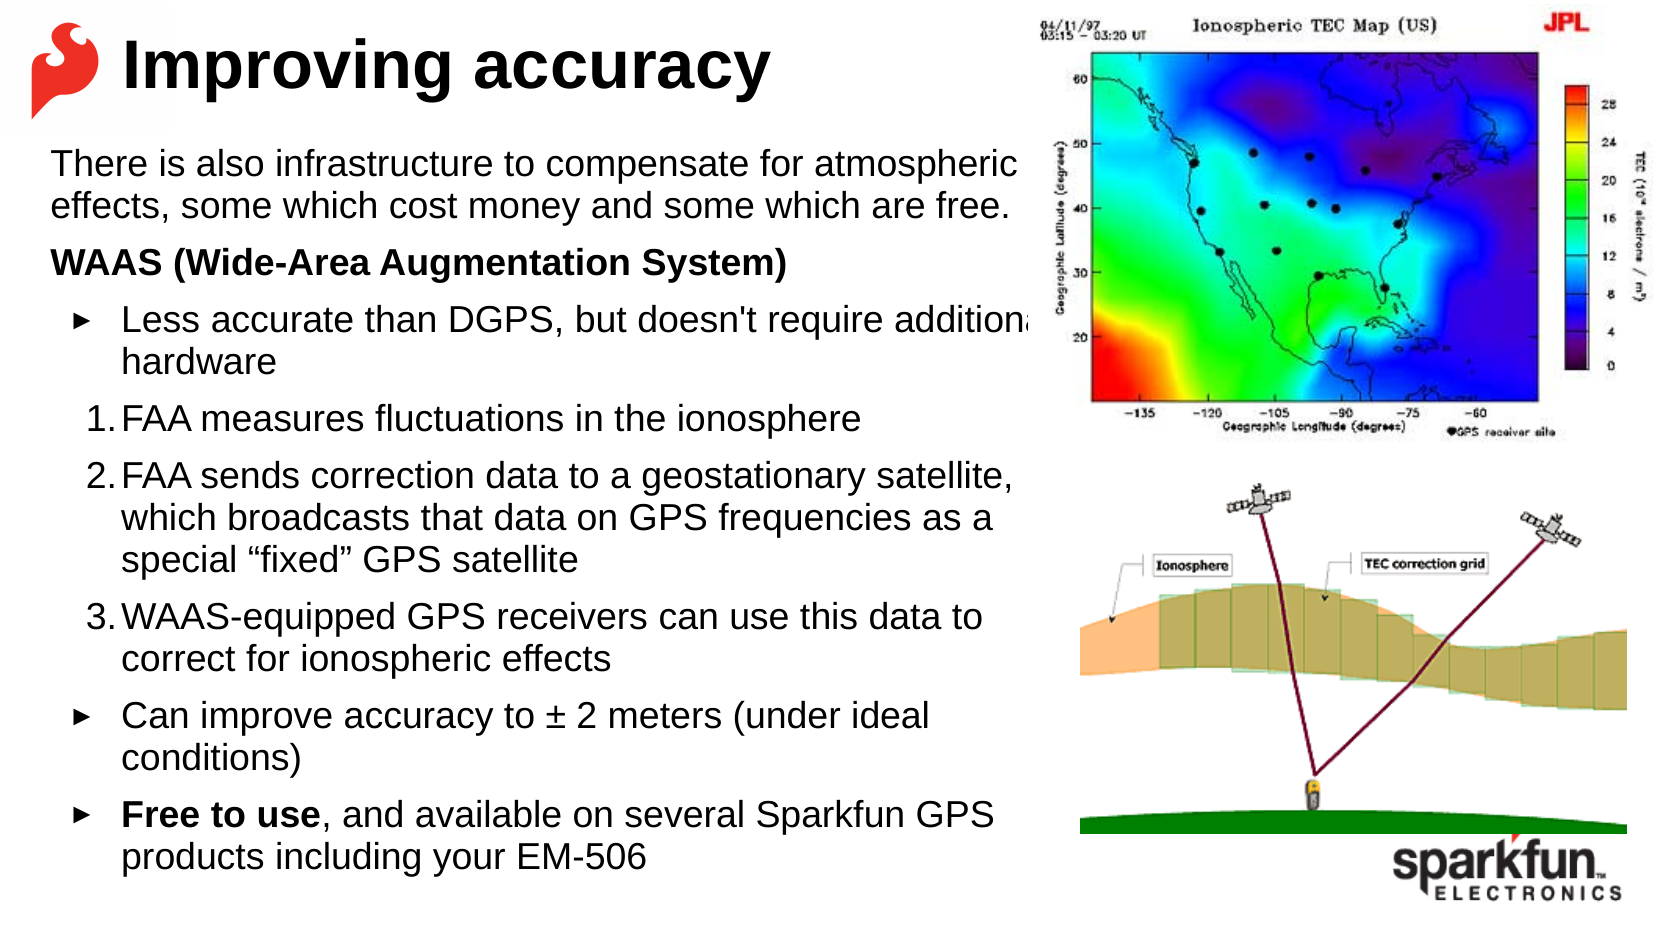

# Improving accuracy
There is also infrastructure to compensate for atmospheric effects, some which cost money and some which are free.
WAAS (Wide-Area Augmentation System)
Less accurate than DGPS, but doesn't require additional hardware
FAA measures fluctuations in the ionosphere
FAA sends correction data to a geostationary satellite, which broadcasts that data on GPS frequencies as a special “fixed” GPS satellite
WAAS-equipped GPS receivers can use this data to correct for ionospheric effects
Can improve accuracy to ± 2 meters (under ideal conditions)
Free to use, and available on several Sparkfun GPS products including your EM-506